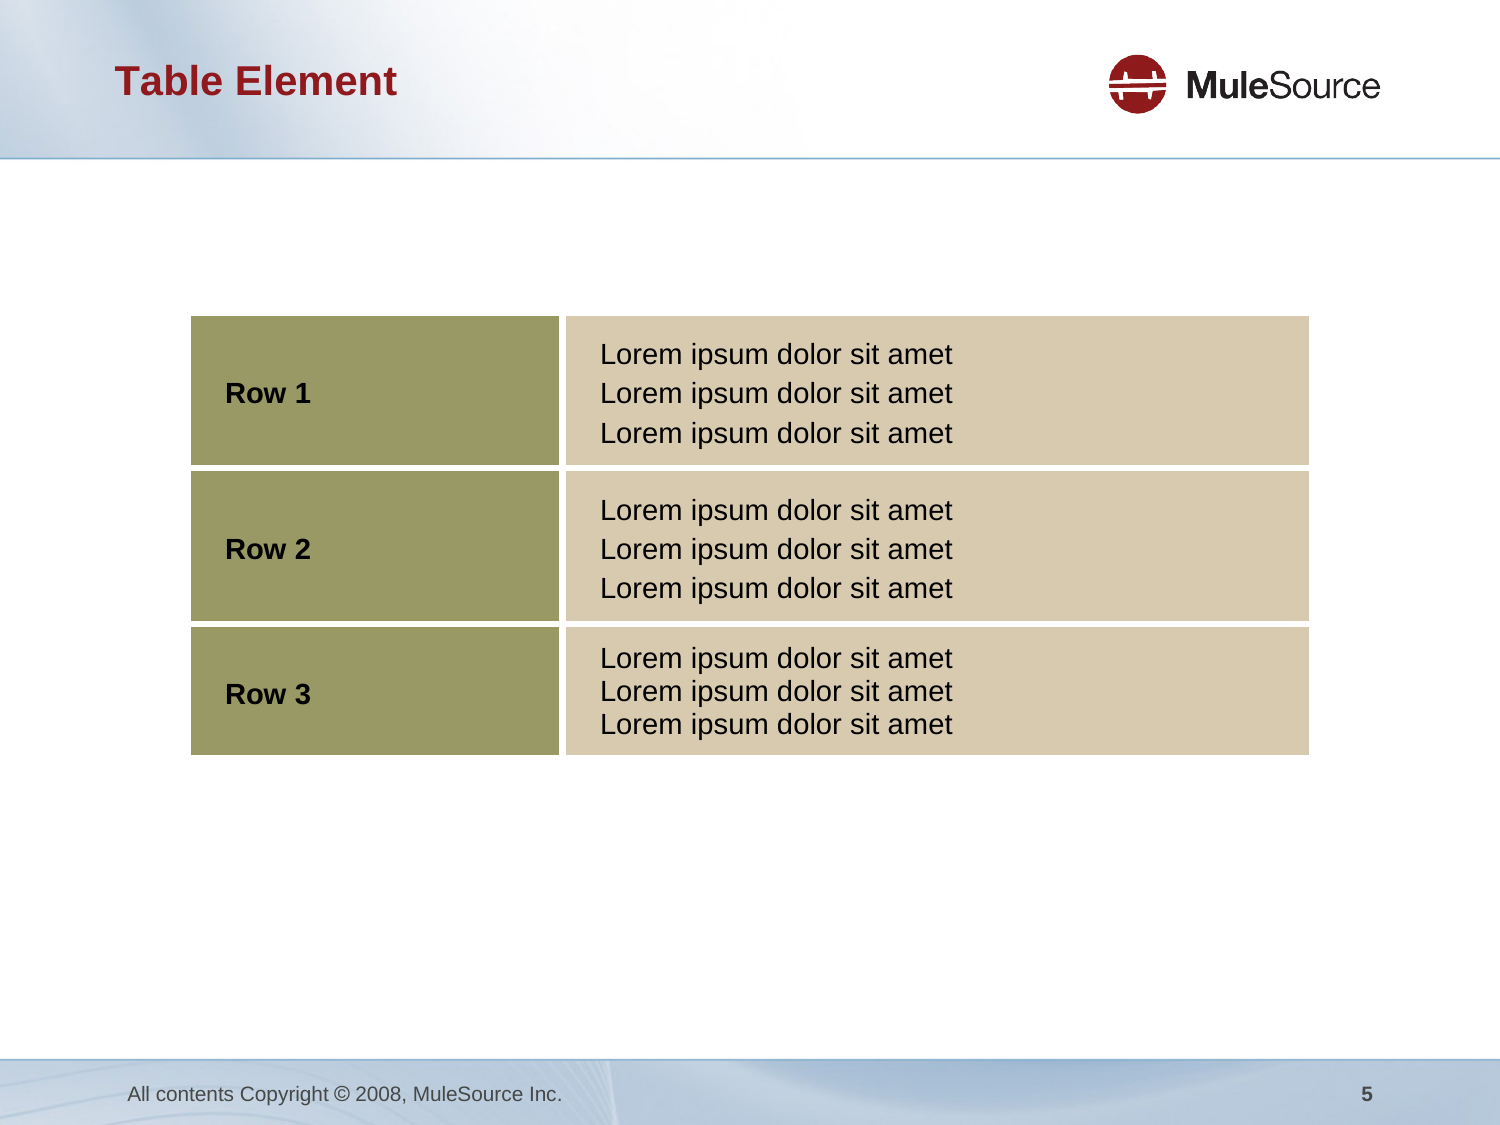

# Table Element
Row 1
Lorem ipsum dolor sit amet
Lorem ipsum dolor sit amet
Lorem ipsum dolor sit amet
Row 2
Lorem ipsum dolor sit amet
Lorem ipsum dolor sit amet
Lorem ipsum dolor sit amet
Row 3
Lorem ipsum dolor sit amet
Lorem ipsum dolor sit amet
Lorem ipsum dolor sit amet
5